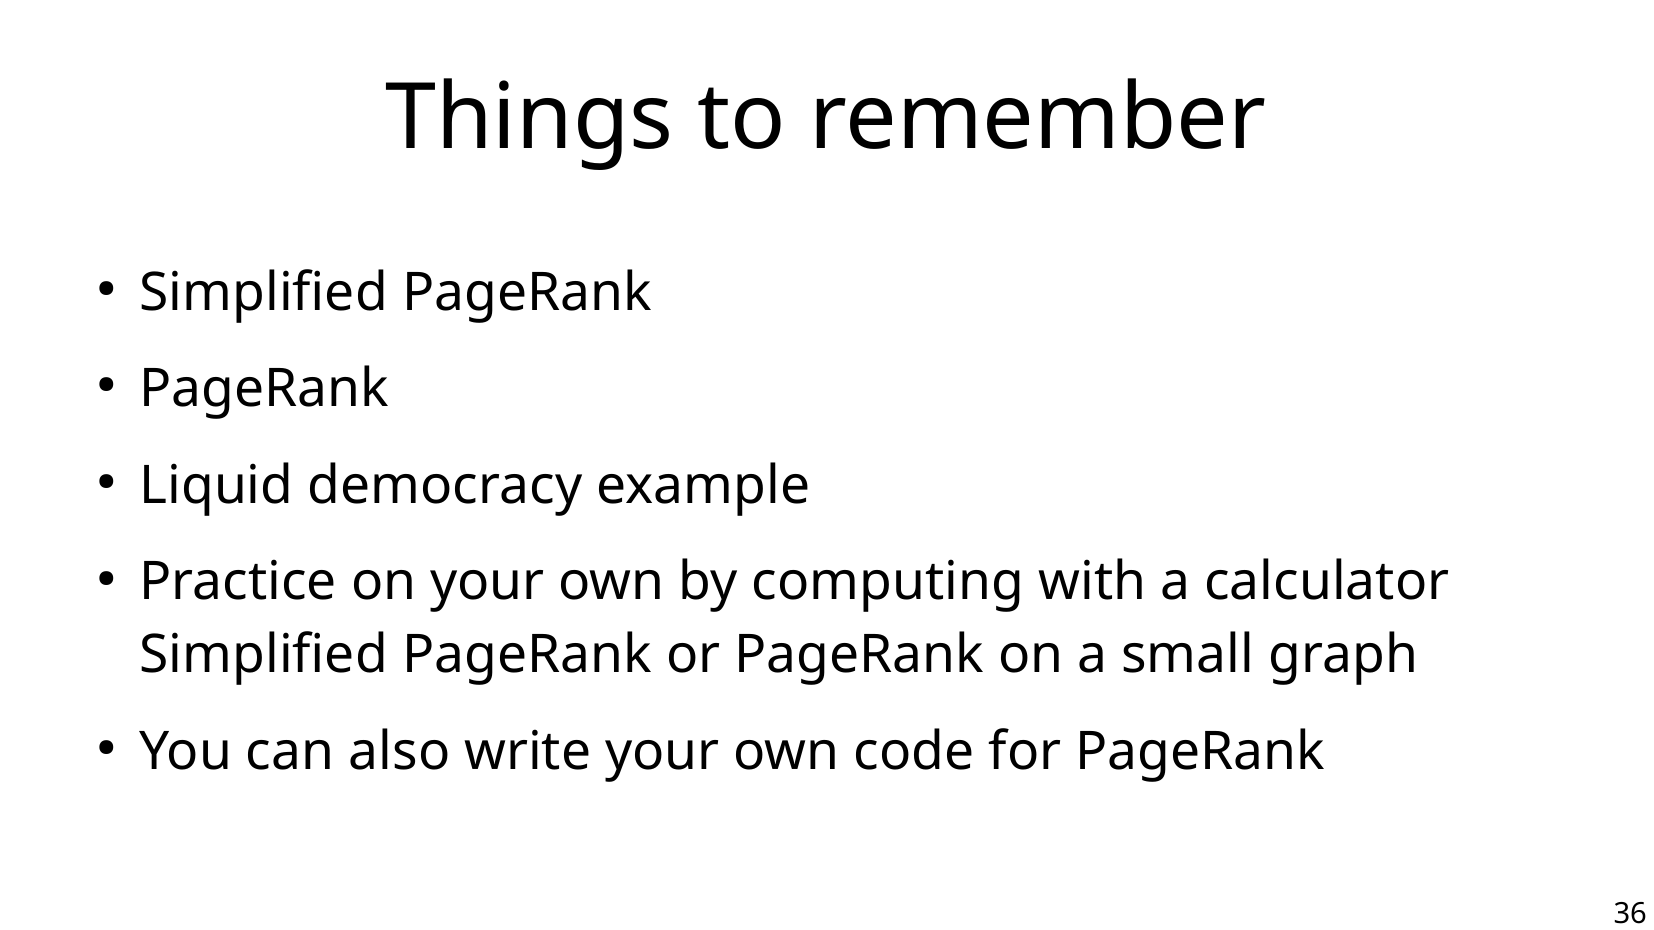

# Things to remember
Simplified PageRank
PageRank
Liquid democracy example
Practice on your own by computing with a calculator Simplified PageRank or PageRank on a small graph
You can also write your own code for PageRank
36